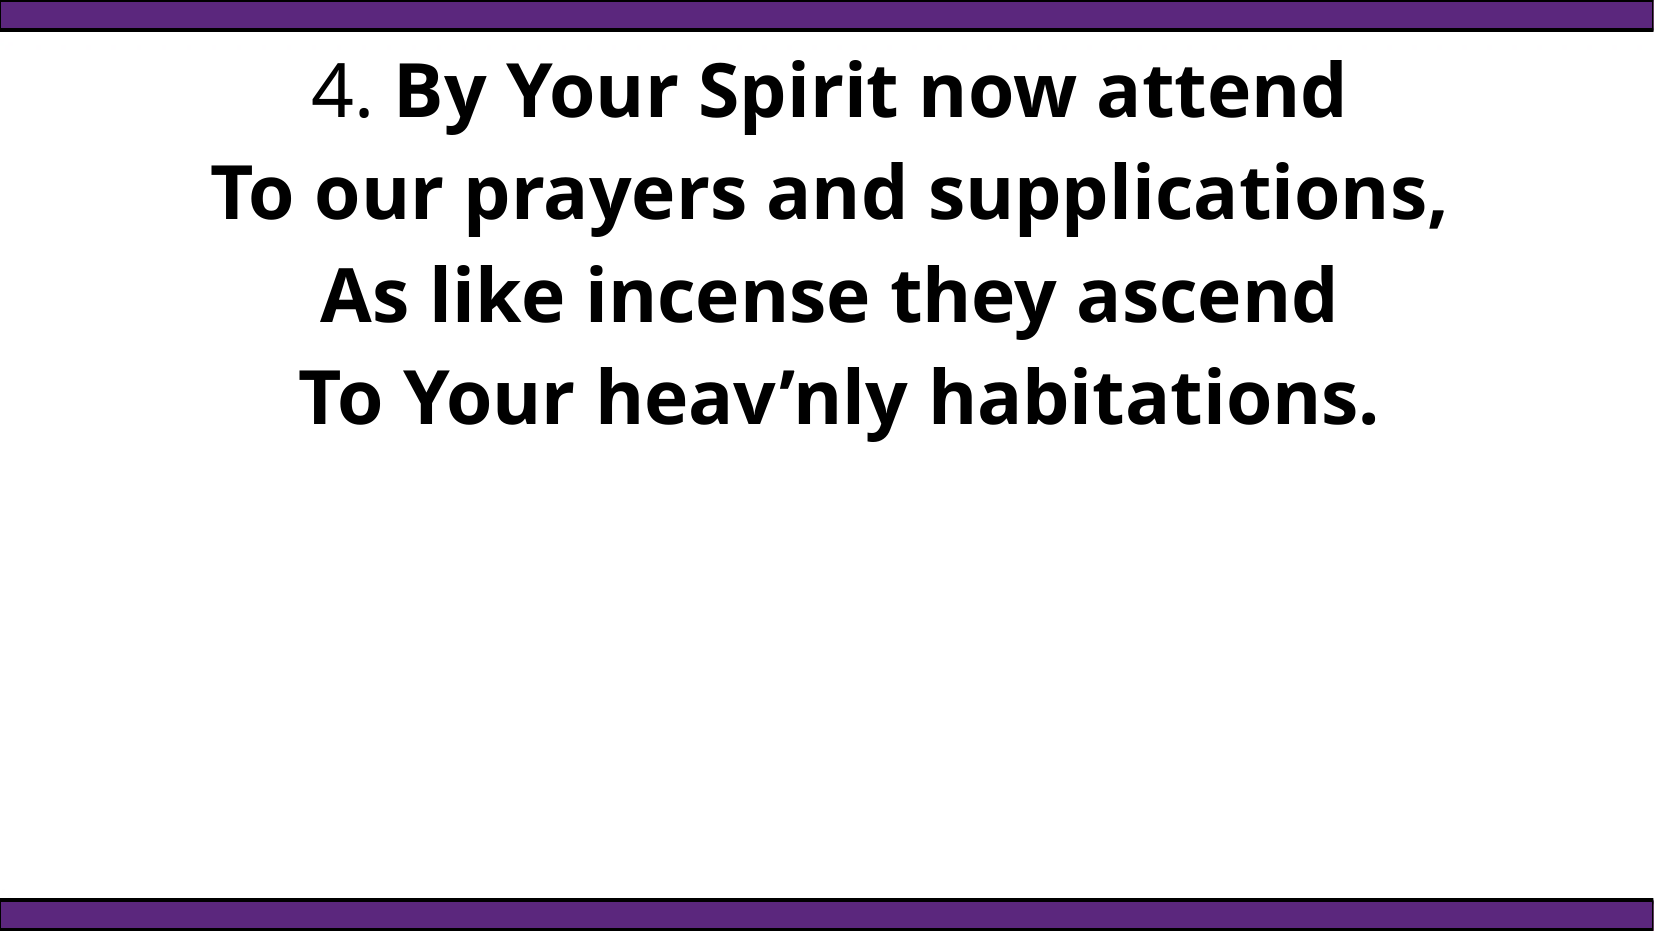

4. By Your Spirit now attend
To our prayers and supplications,
As like incense they ascend
To Your heav’nly habitations.